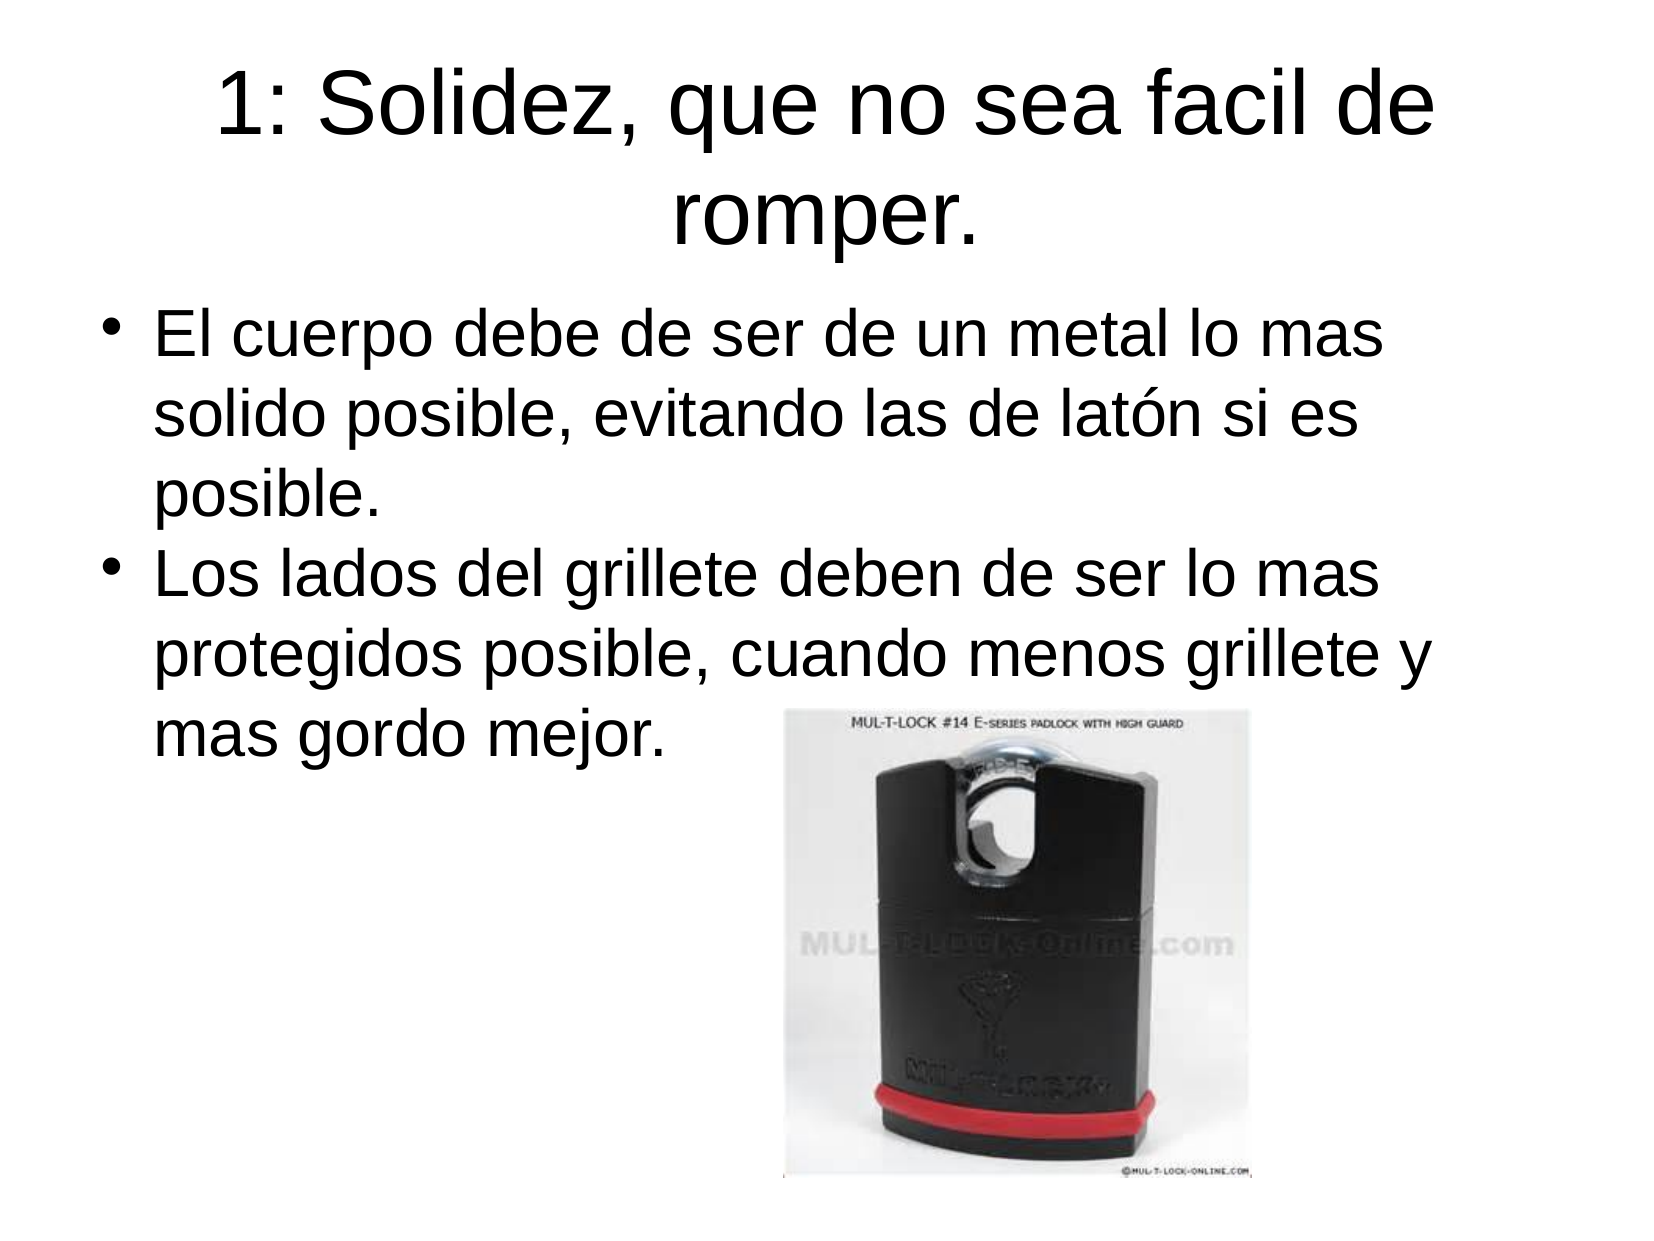

1: Solidez, que no sea facil de romper.
El cuerpo debe de ser de un metal lo mas solido posible, evitando las de latón si es posible.
Los lados del grillete deben de ser lo mas protegidos posible, cuando menos grillete y mas gordo mejor.